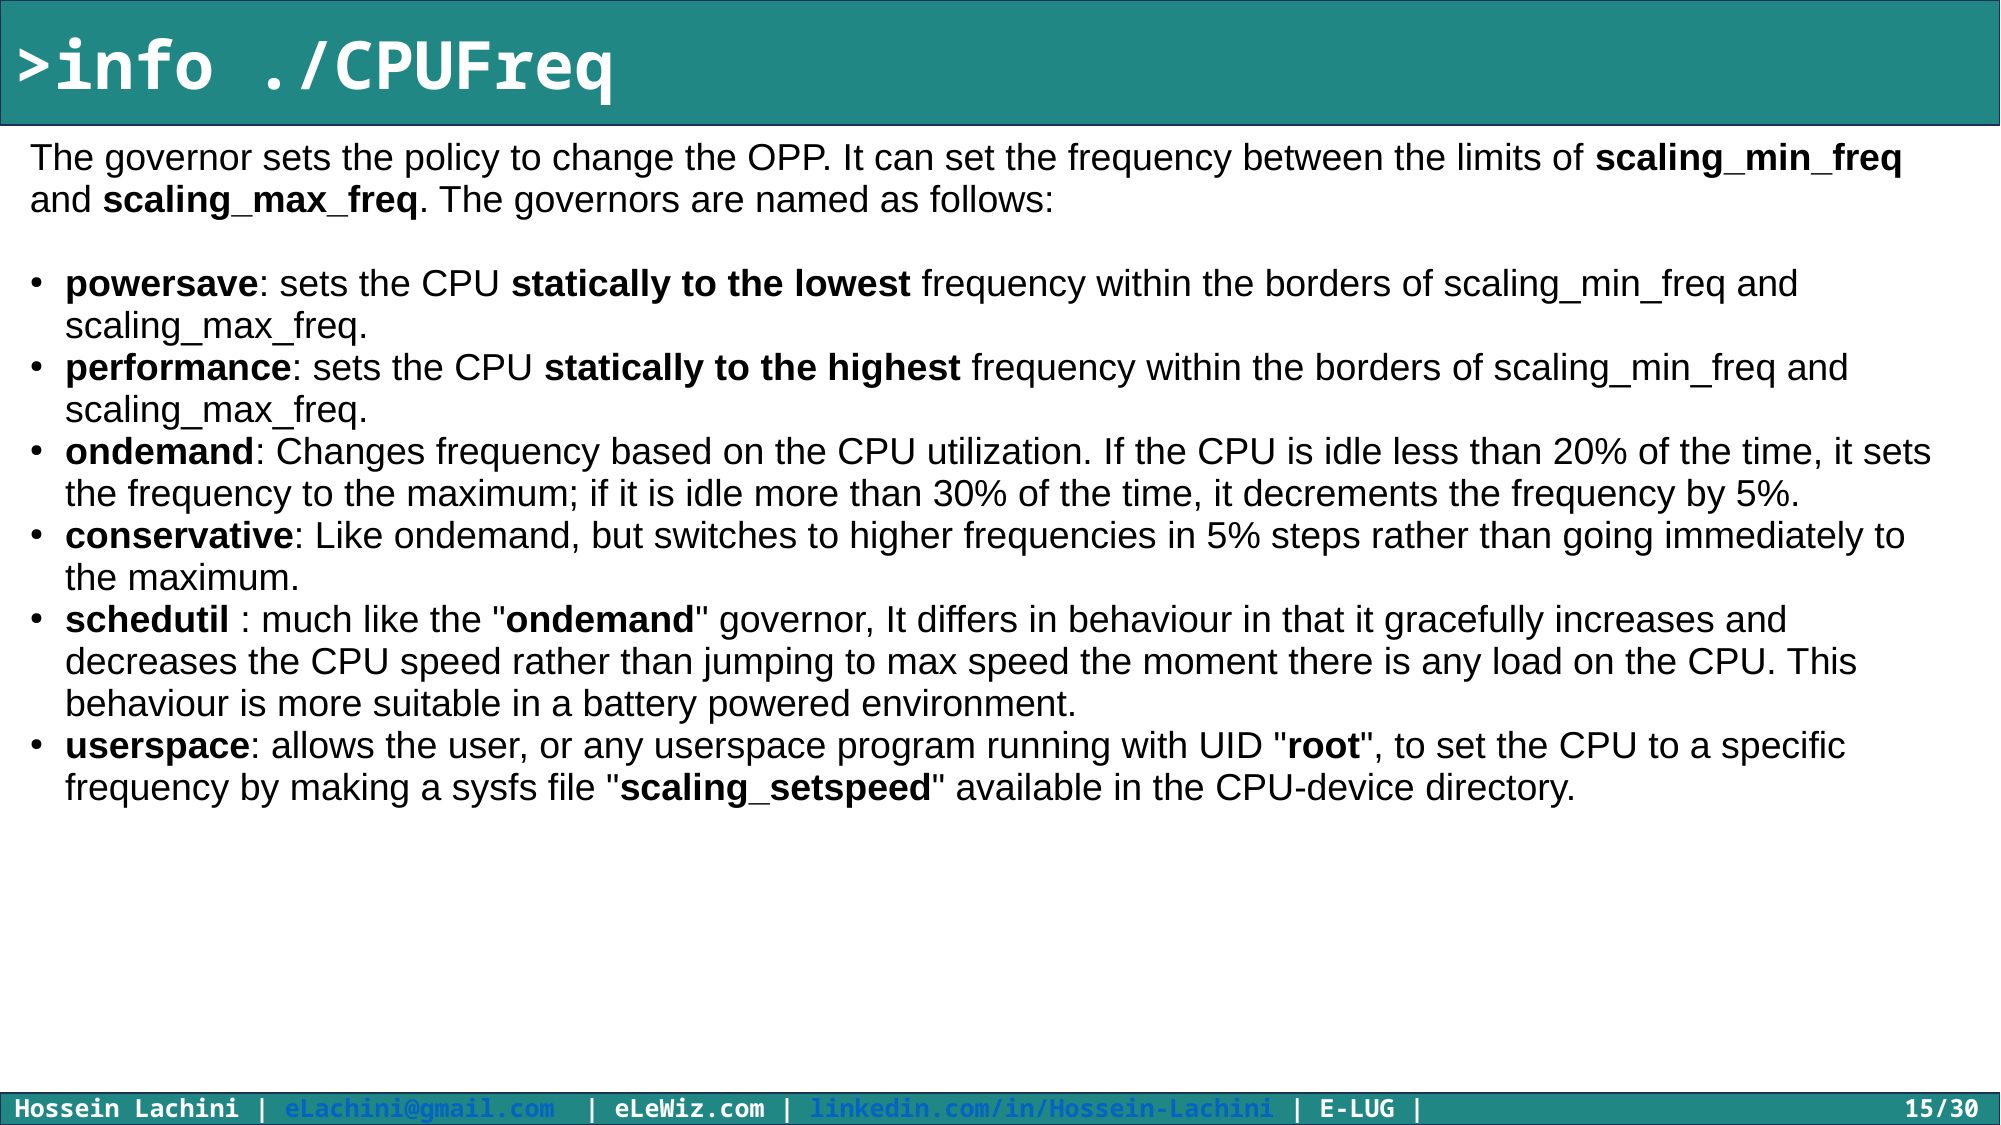

>info ./CPUFreq
The governor sets the policy to change the OPP. It can set the frequency between the limits of scaling_min_freq and scaling_max_freq. The governors are named as follows:
powersave: sets the CPU statically to the lowest frequency within the borders of scaling_min_freq and scaling_max_freq.
performance: sets the CPU statically to the highest frequency within the borders of scaling_min_freq and scaling_max_freq.
ondemand: Changes frequency based on the CPU utilization. If the CPU is idle less than 20% of the time, it sets the frequency to the maximum; if it is idle more than 30% of the time, it decrements the frequency by 5%.
conservative: Like ondemand, but switches to higher frequencies in 5% steps rather than going immediately to the maximum.
schedutil : much like the "ondemand" governor, It differs in behaviour in that it gracefully increases and decreases the CPU speed rather than jumping to max speed the moment there is any load on the CPU. This behaviour is more suitable in a battery powered environment.
userspace: allows the user, or any userspace program running with UID "root", to set the CPU to a specific frequency by making a sysfs file "scaling_setspeed" available in the CPU-device directory.
Hossein Lachini | eLachini@gmail.com | eLeWiz.com | linkedin.com/in/Hossein-Lachini | E-LUG | 15/30